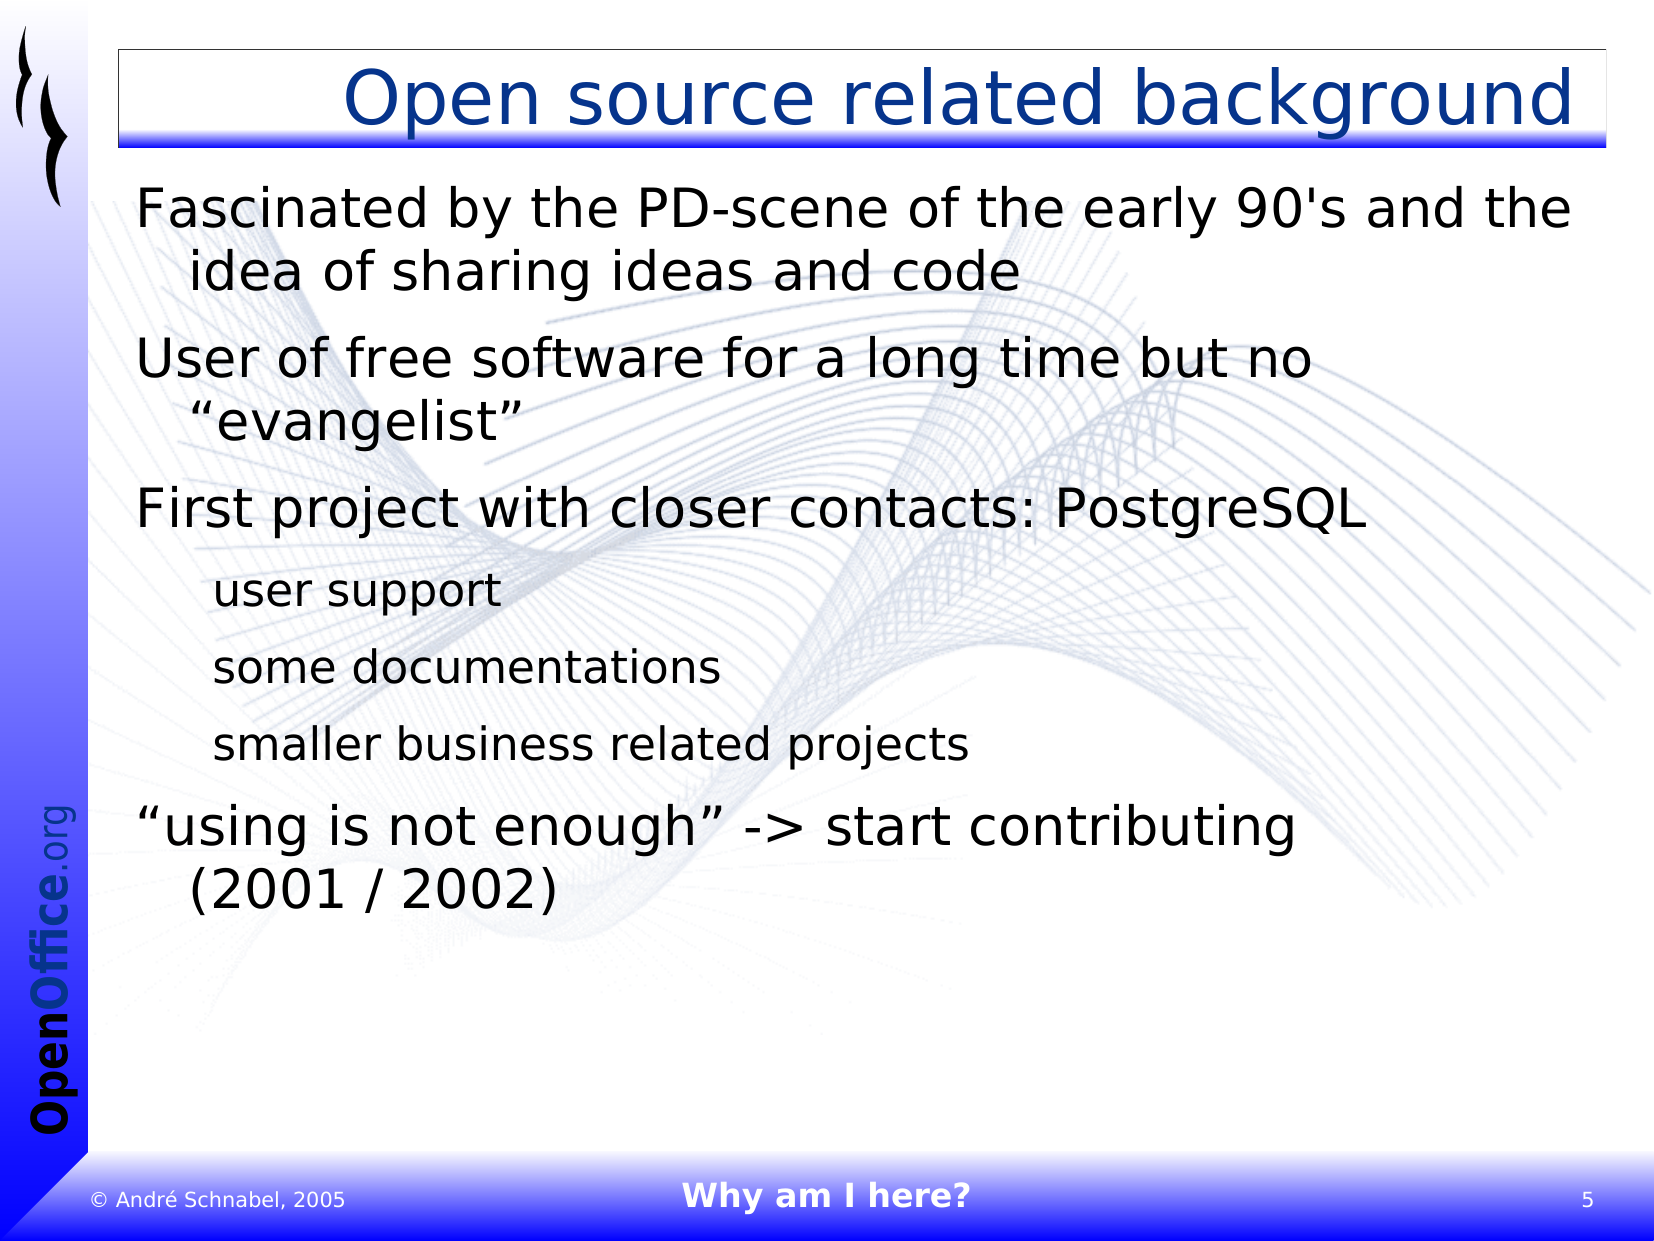

# Open source related background
Fascinated by the PD-scene of the early 90's and the idea of sharing ideas and code
User of free software for a long time but no “evangelist”
First project with closer contacts: PostgreSQL
user support
some documentations
smaller business related projects
“using is not enough” -> start contributing
(2001 / 2002)